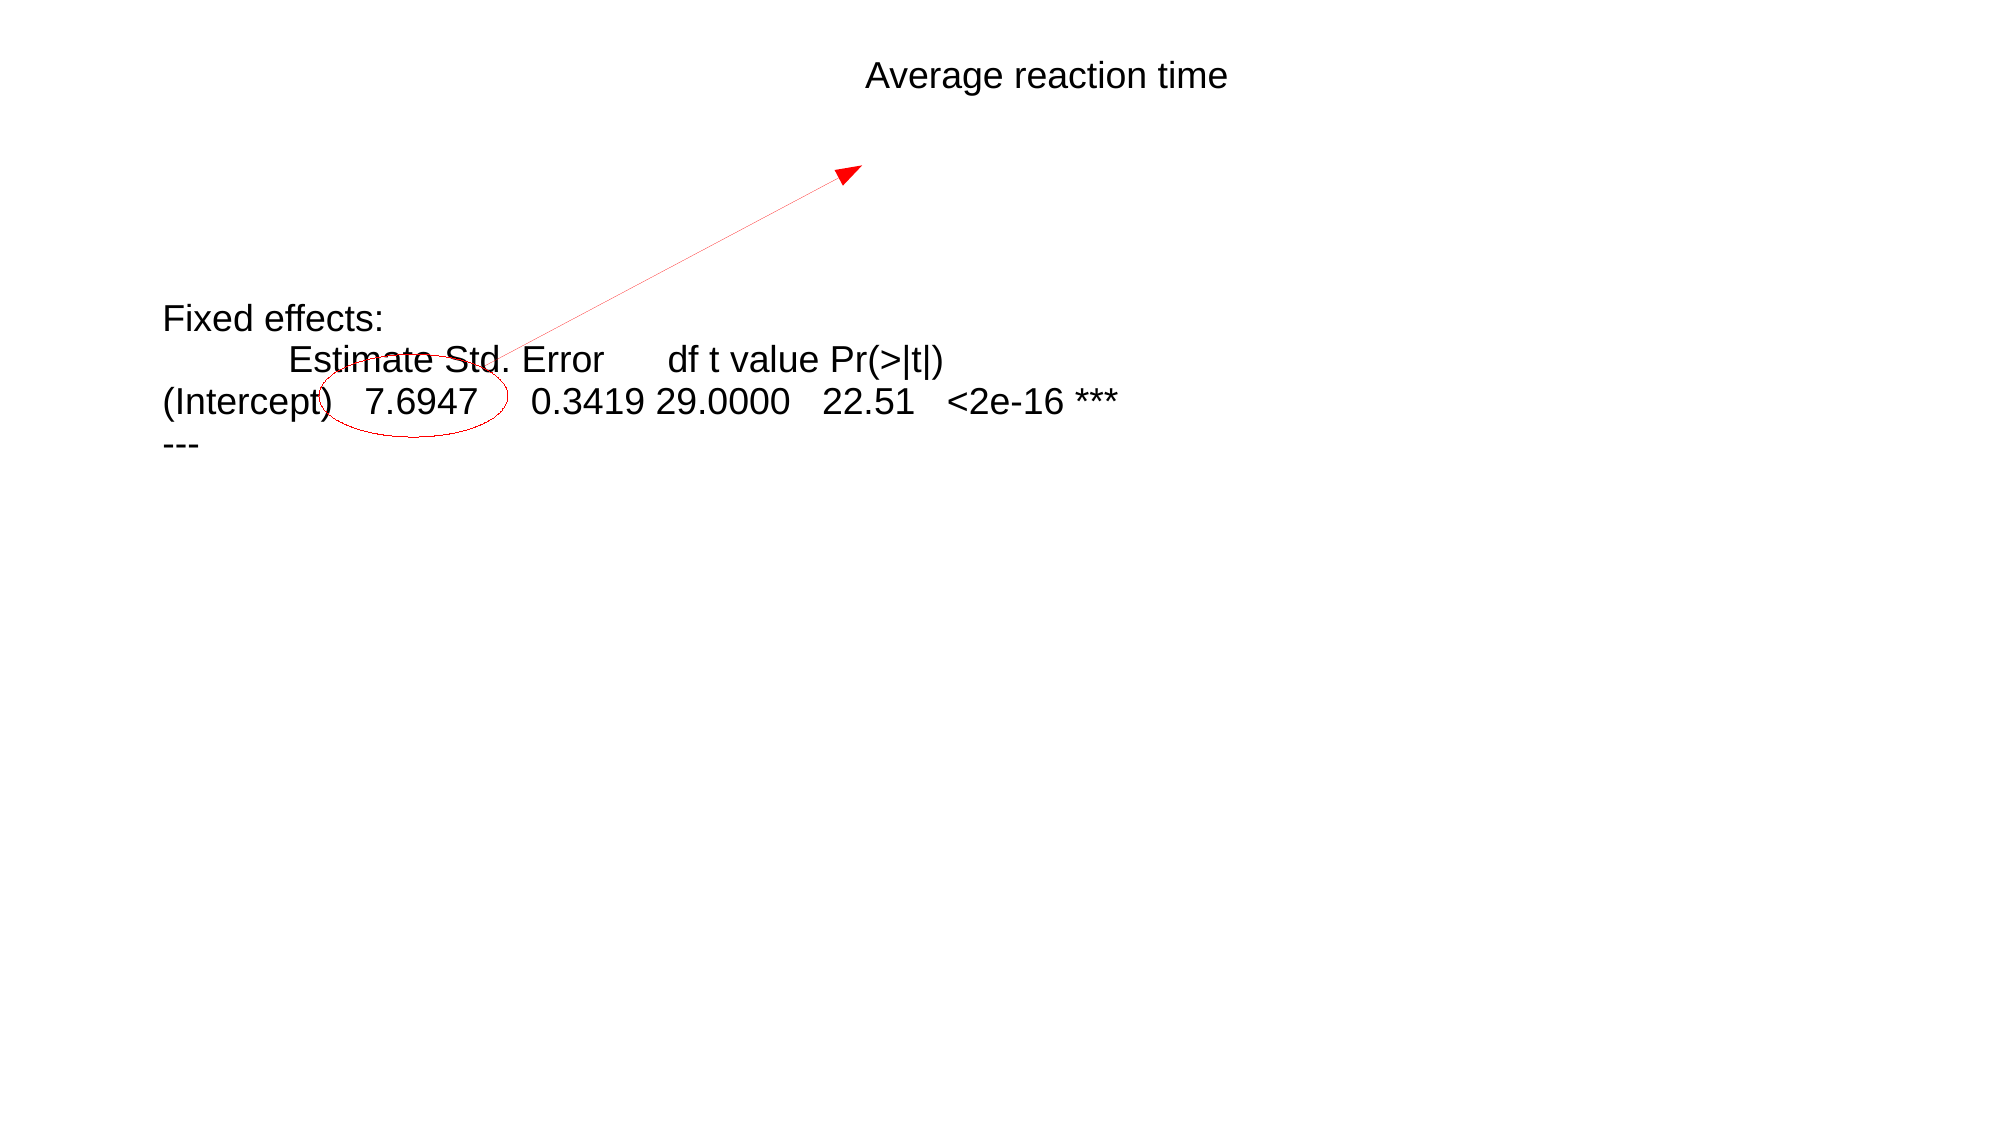

Average reaction time
Fixed effects:
 Estimate Std. Error df t value Pr(>|t|)
(Intercept) 7.6947 0.3419 29.0000 22.51 <2e-16 ***
---